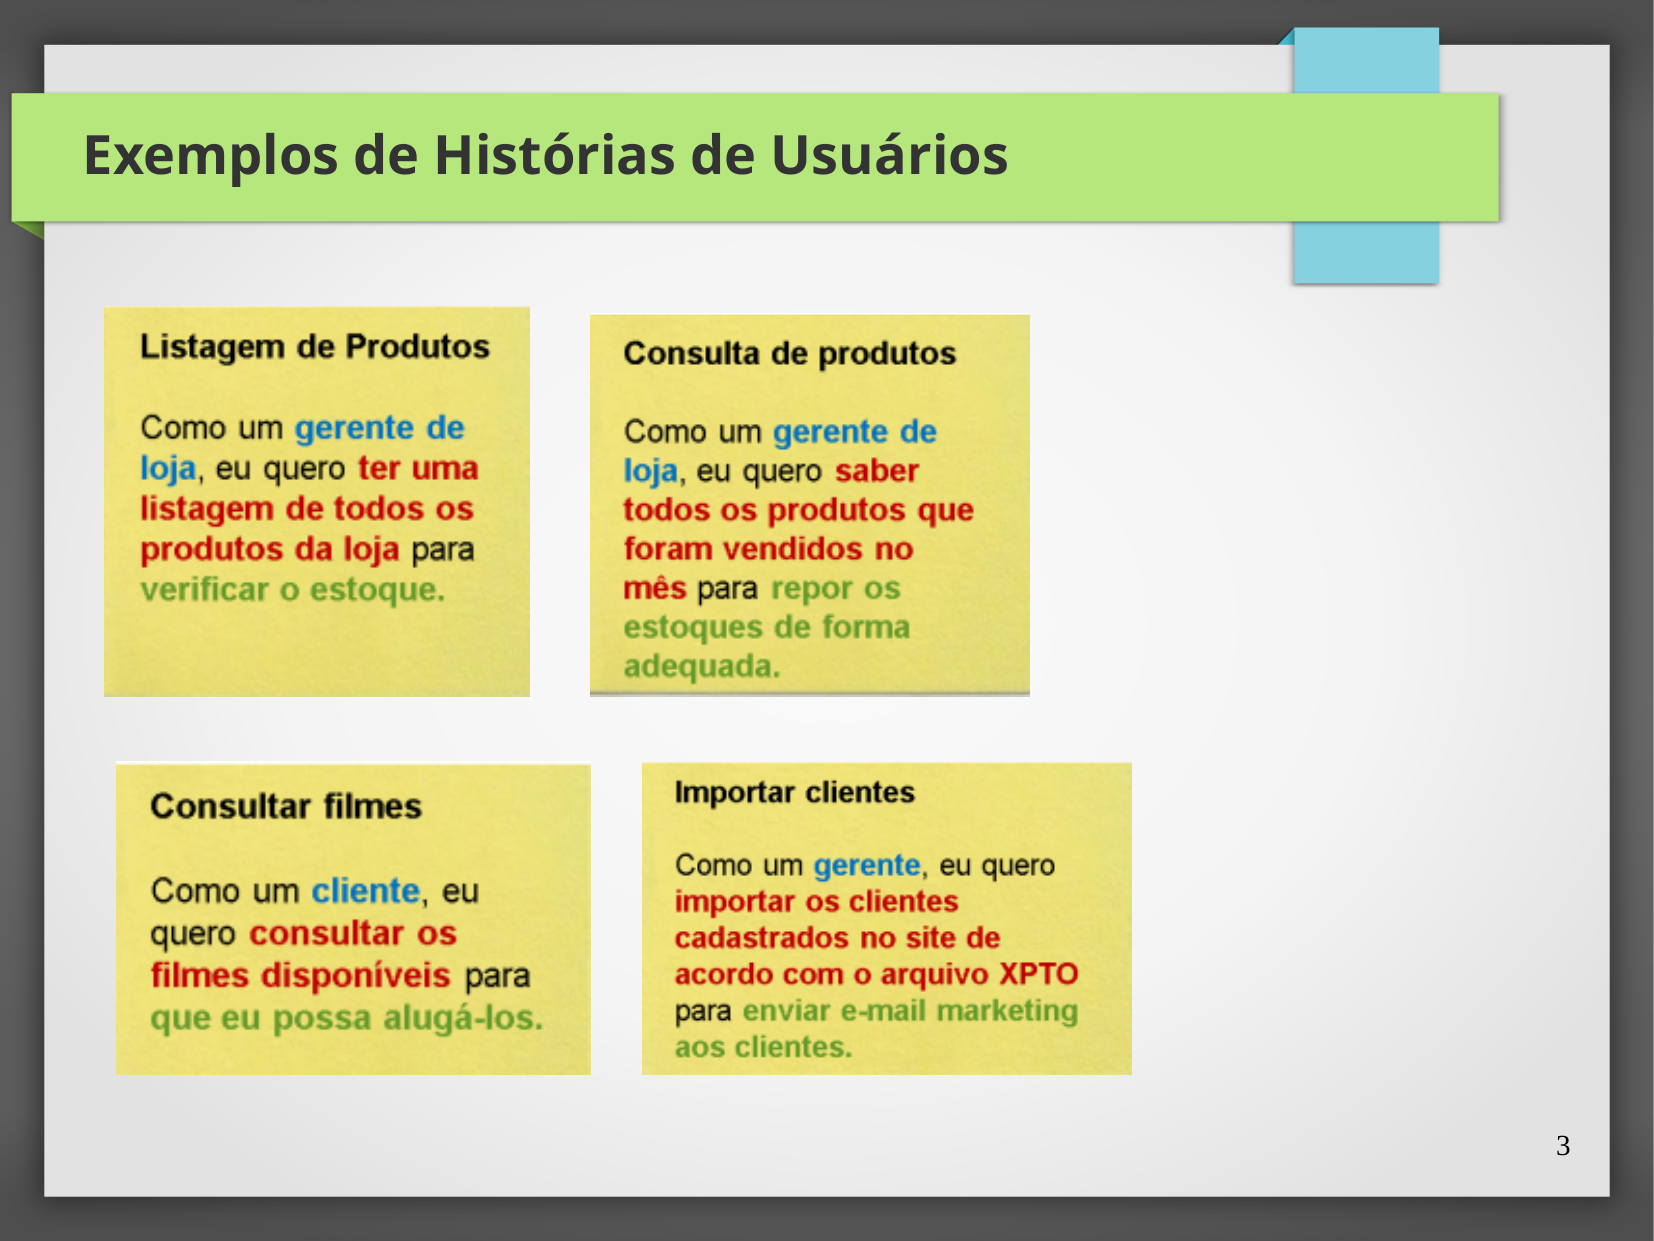

# Exemplos de Histórias de Usuários
3